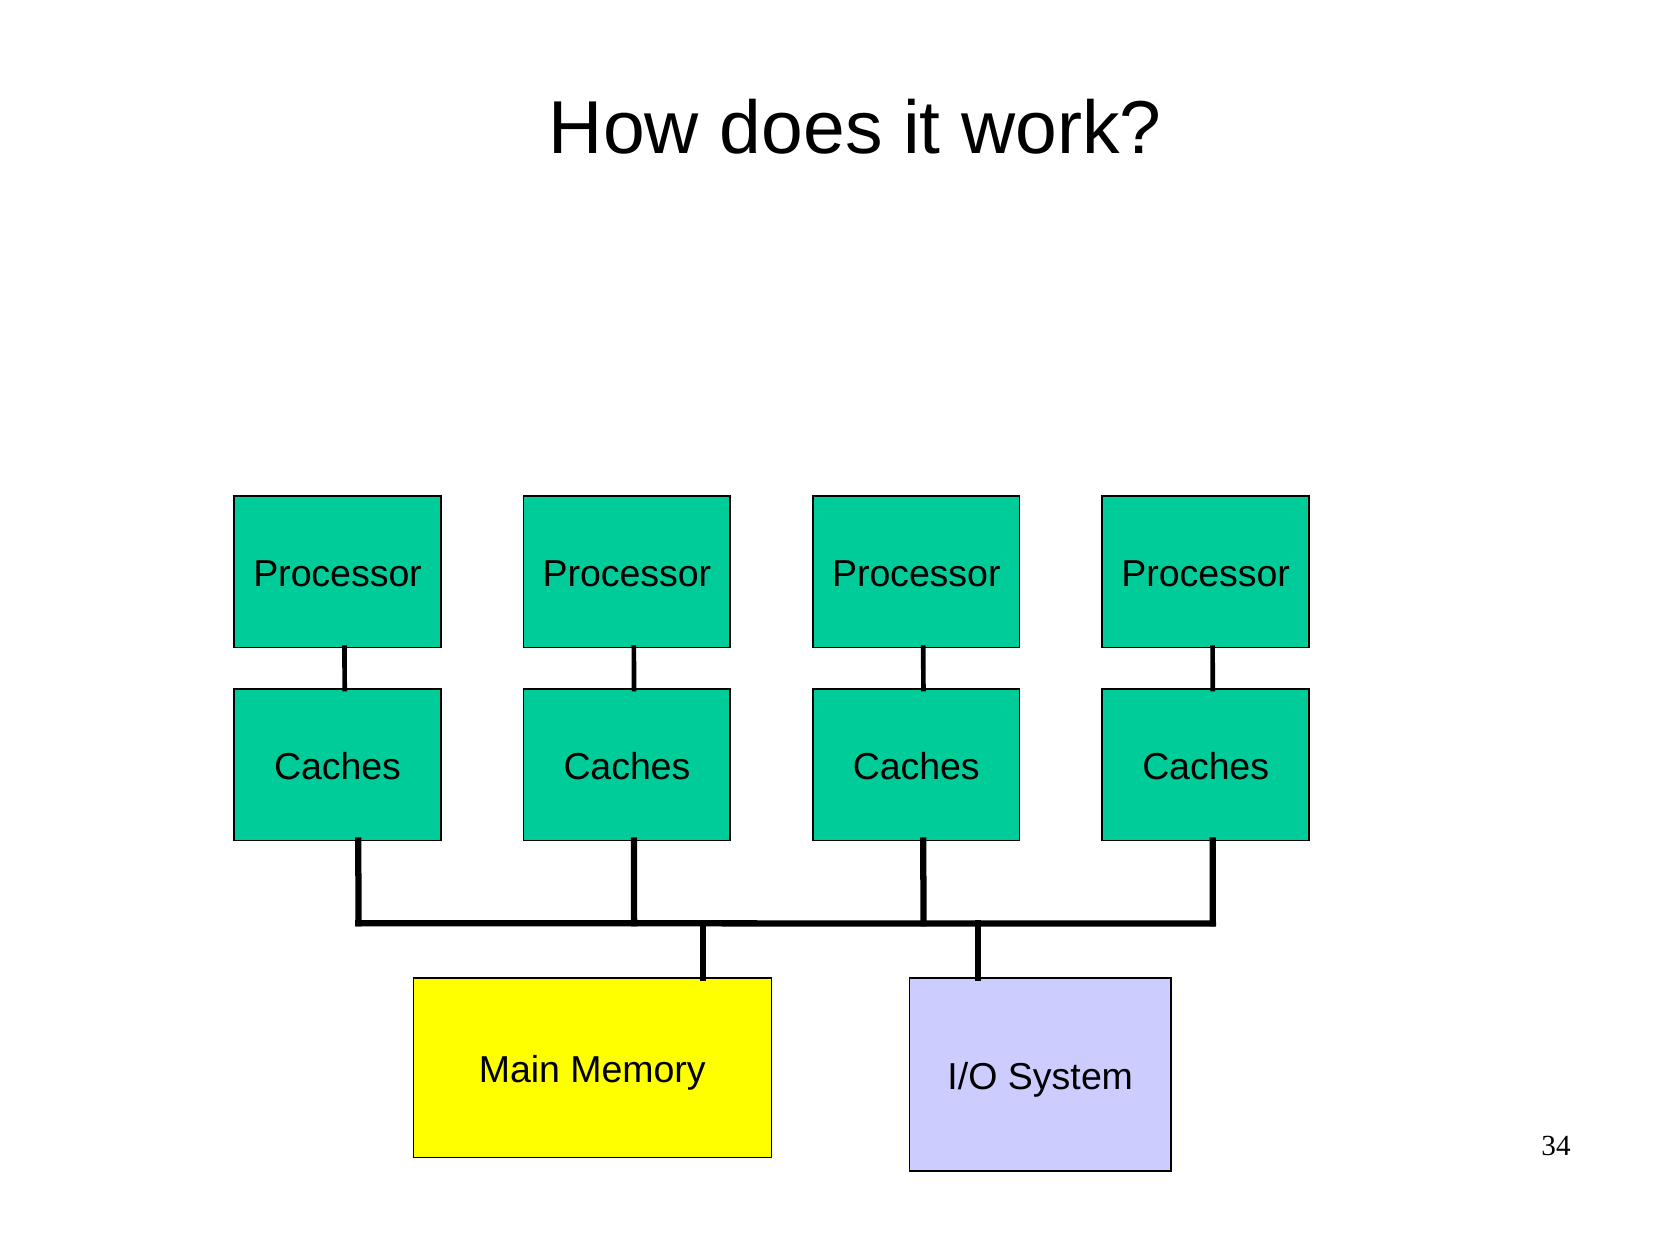

How does it work?
Processor
Processor
Processor
Processor
Caches
Caches
Caches
Caches
Main Memory
I/O System
34